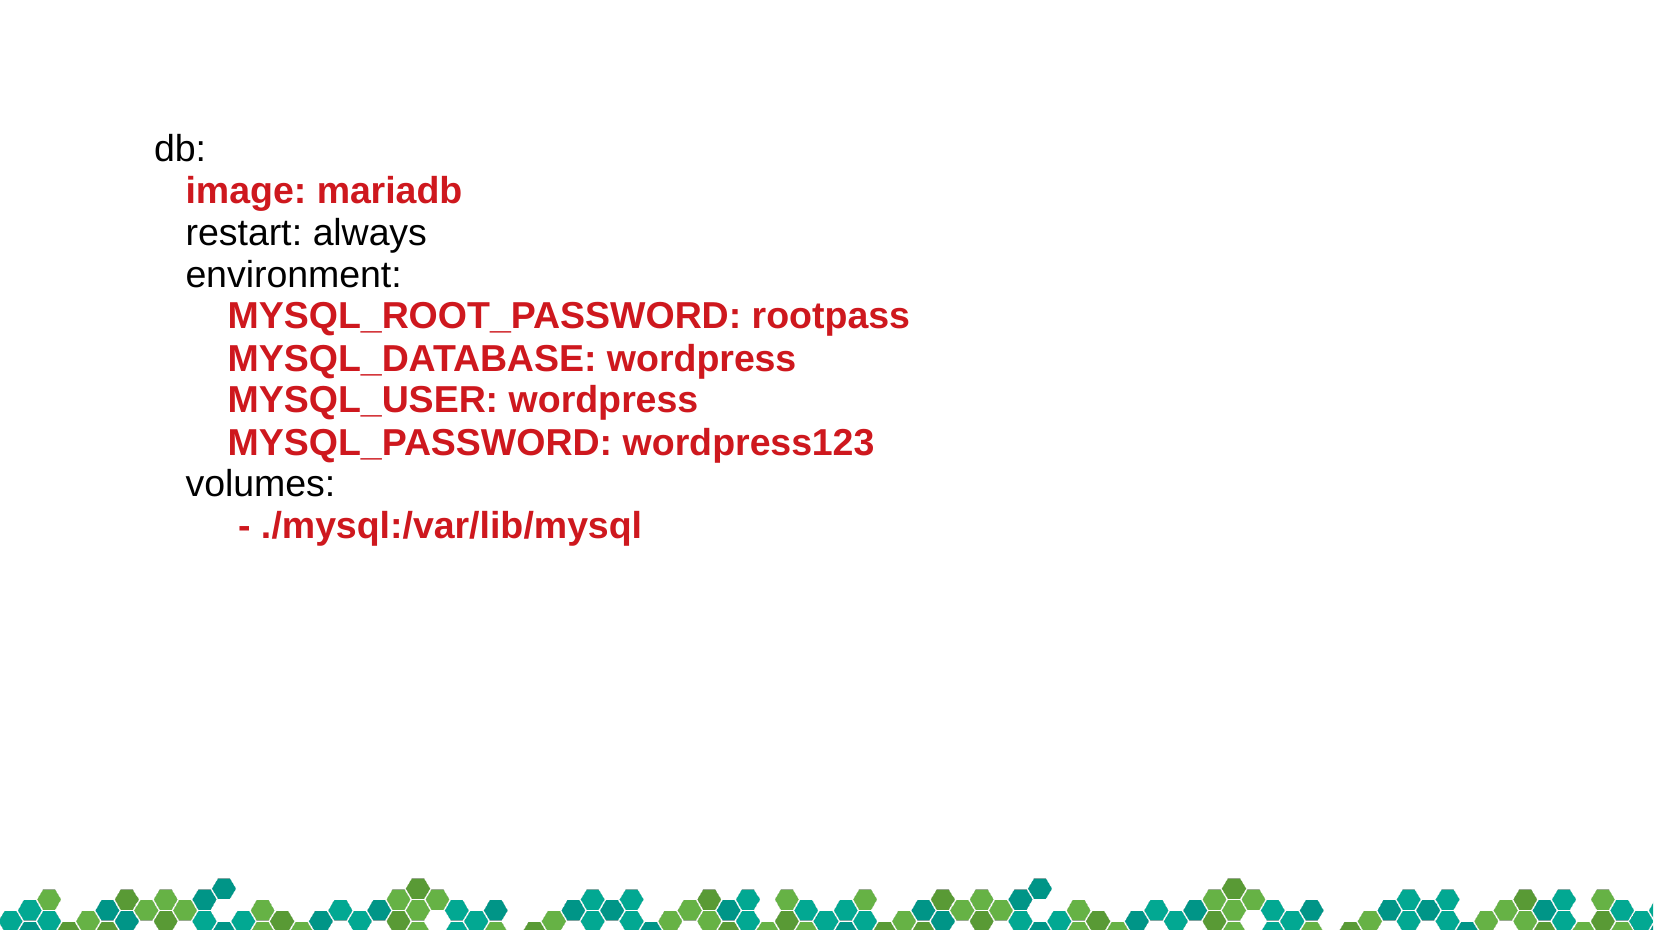

db:
 image: mariadb
 restart: always
 environment:
 MYSQL_ROOT_PASSWORD: rootpass
 MYSQL_DATABASE: wordpress
 MYSQL_USER: wordpress
 MYSQL_PASSWORD: wordpress123
 volumes:
 - ./mysql:/var/lib/mysql